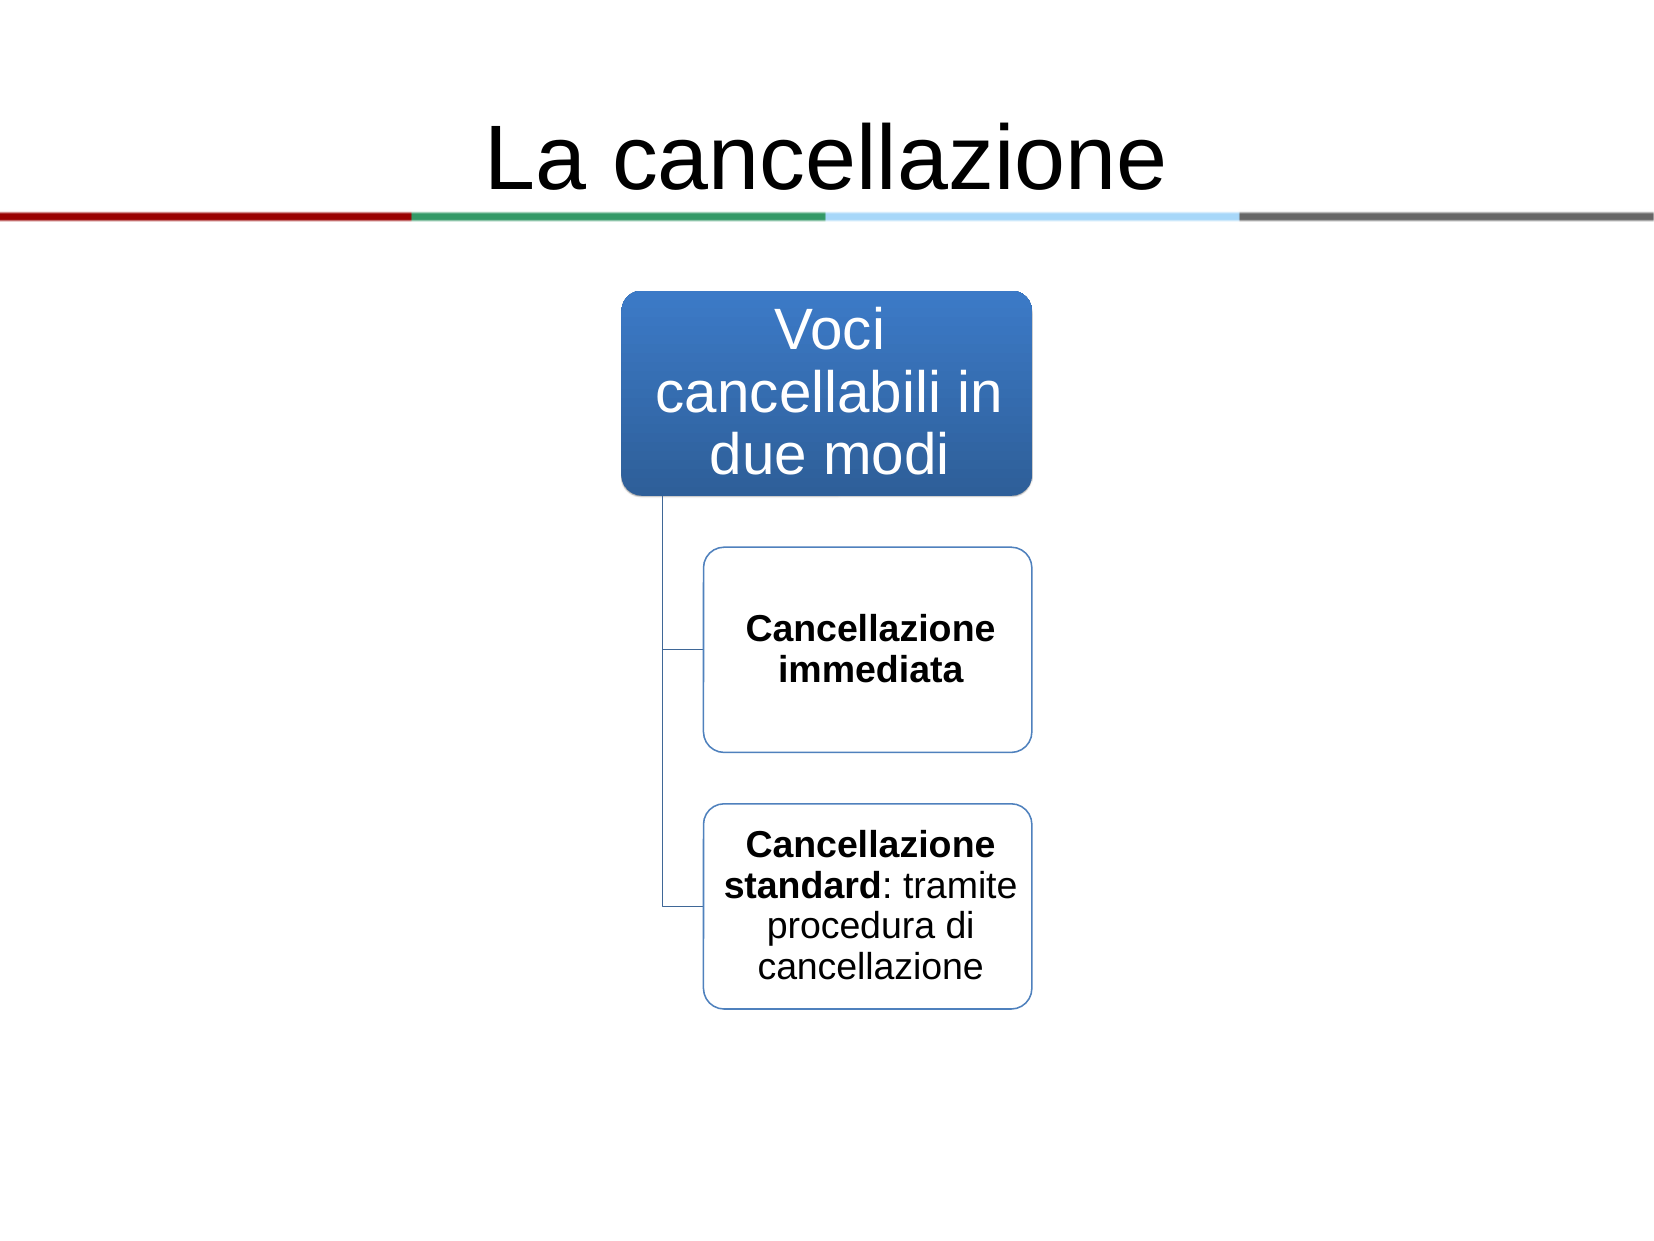

La cancellazione
Voci cancellabili in due modi
Cancellazione immediata
Cancellazione standard: tramite procedura di cancellazione